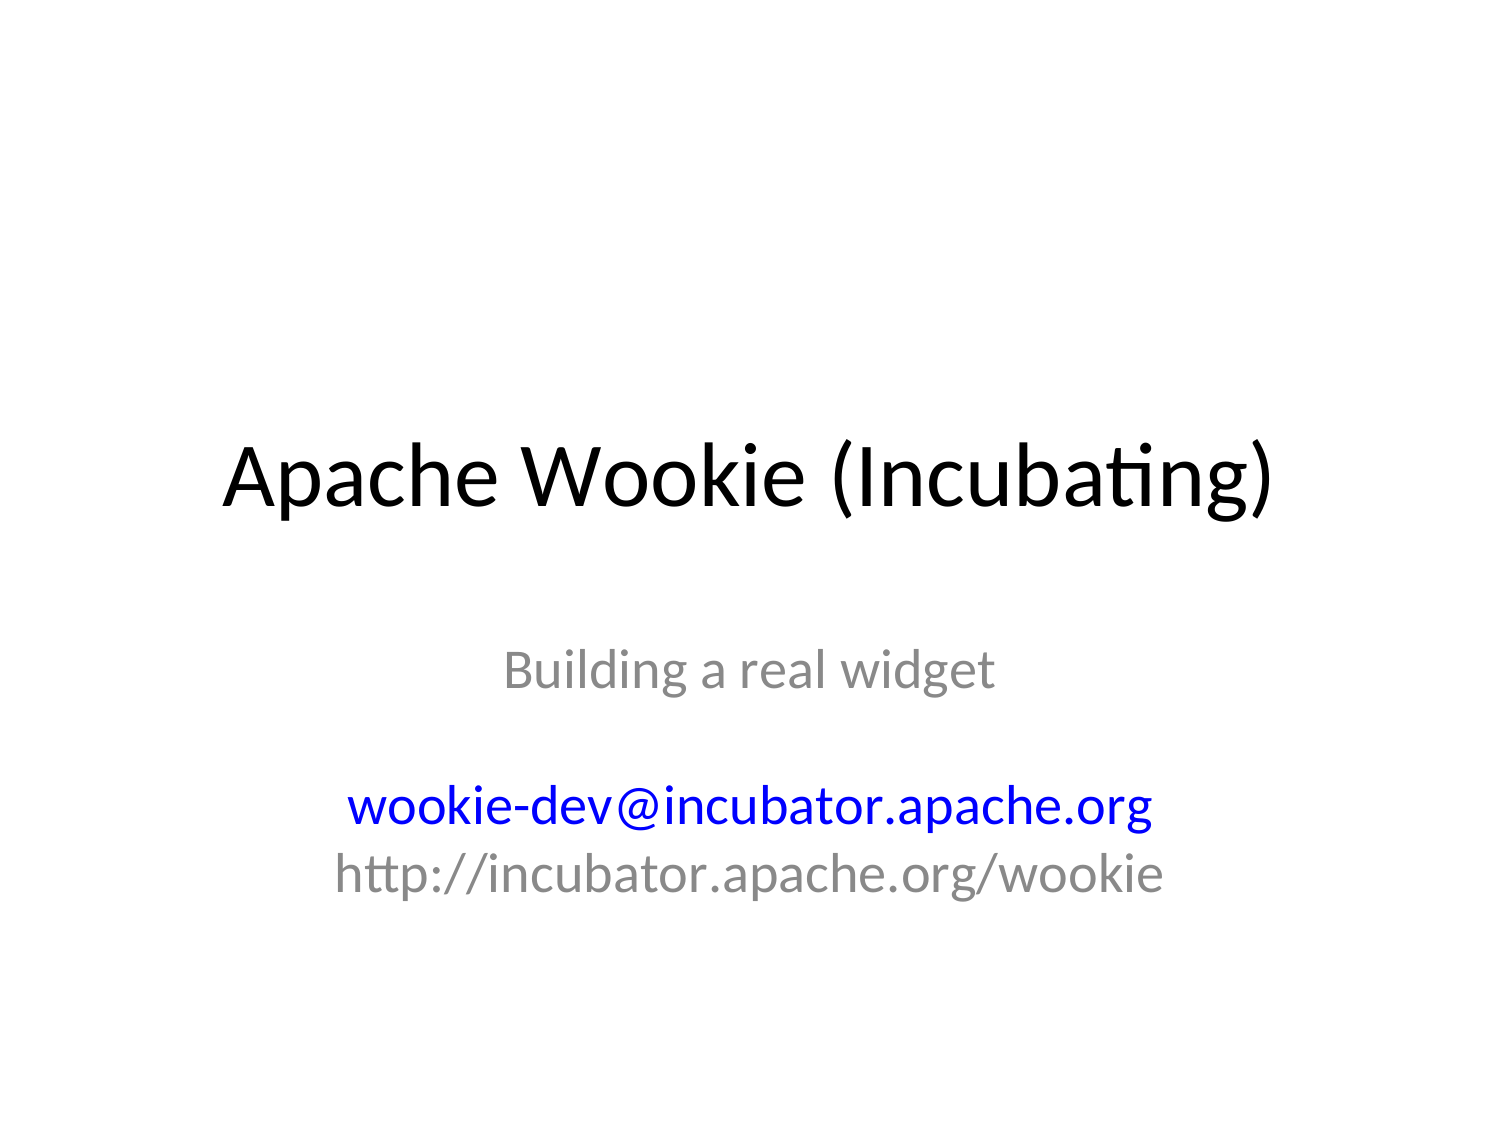

# Apache Wookie (Incubating)
Building a real widget
wookie-dev@incubator.apache.org
http://incubator.apache.org/wookie